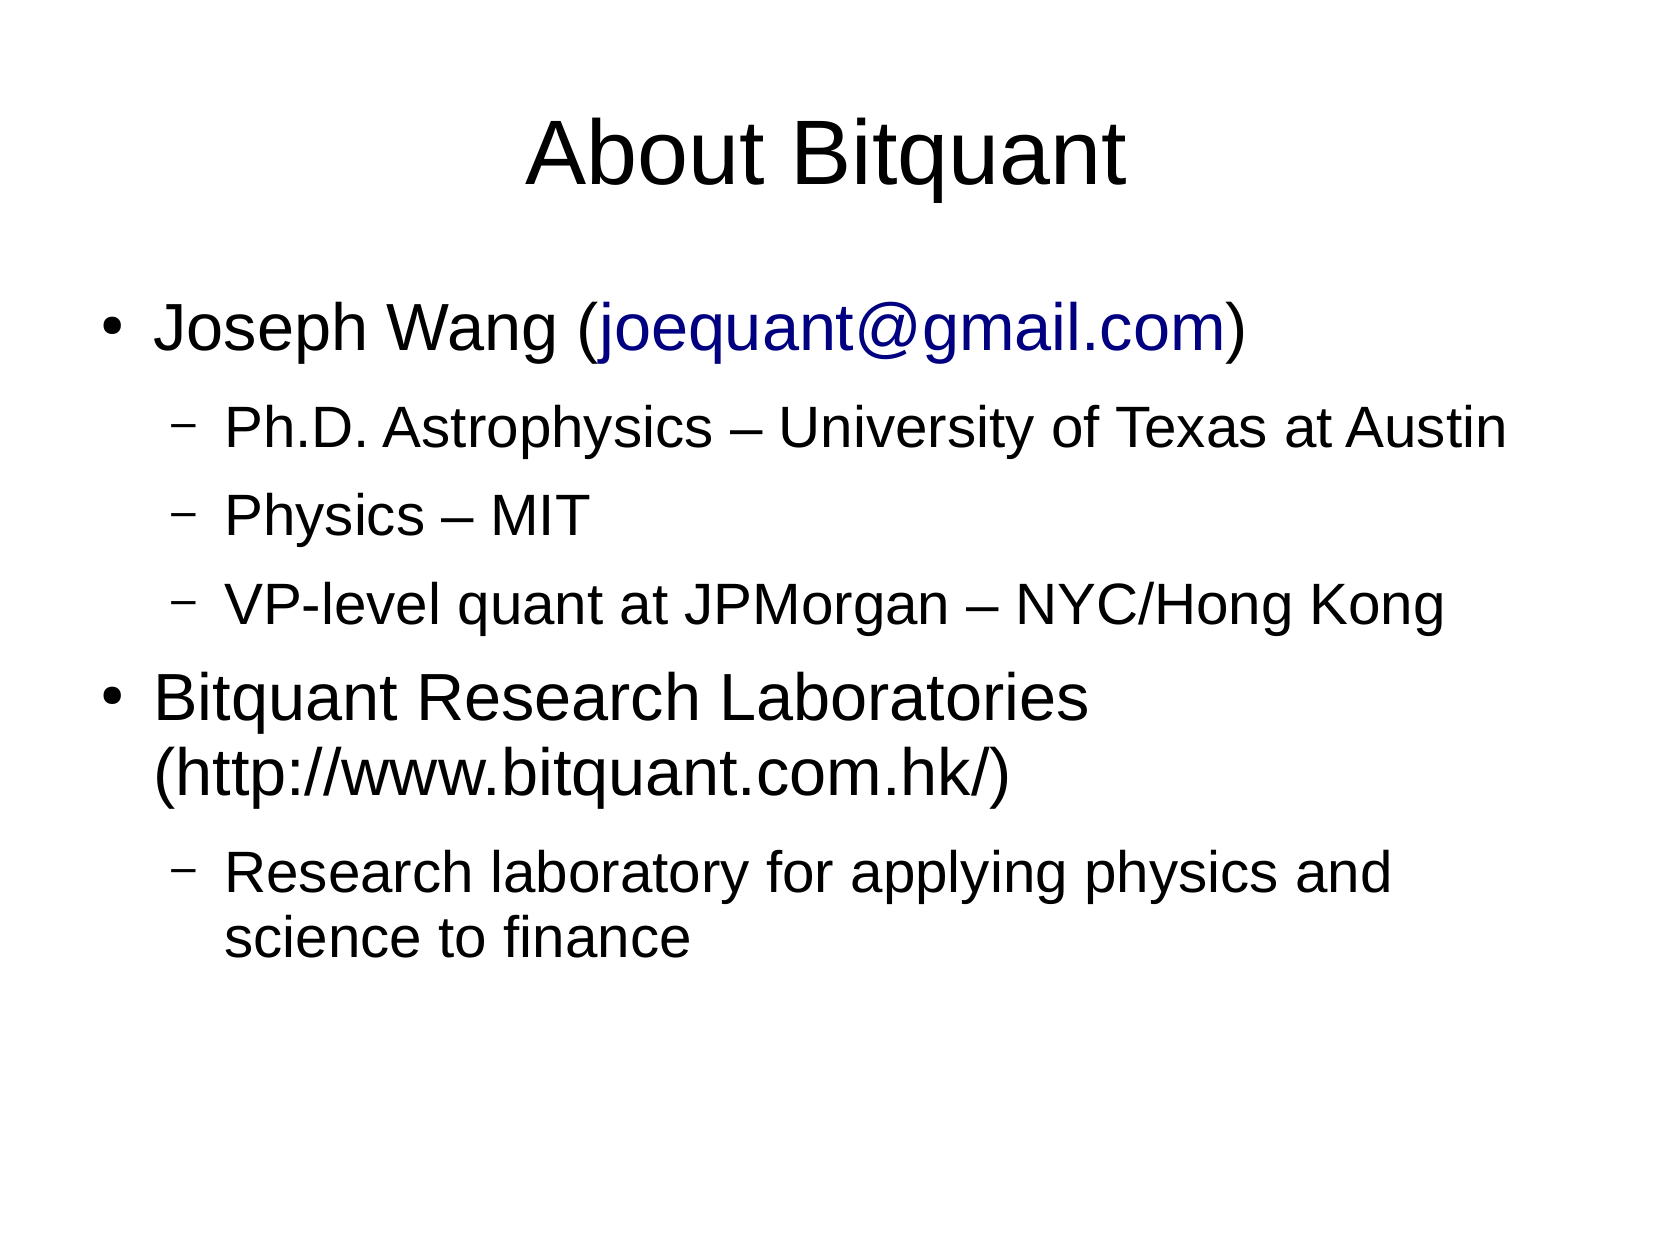

# About Bitquant
Joseph Wang (joequant@gmail.com)
Ph.D. Astrophysics – University of Texas at Austin
Physics – MIT
VP-level quant at JPMorgan – NYC/Hong Kong
Bitquant Research Laboratories (http://www.bitquant.com.hk/)
Research laboratory for applying physics and science to finance